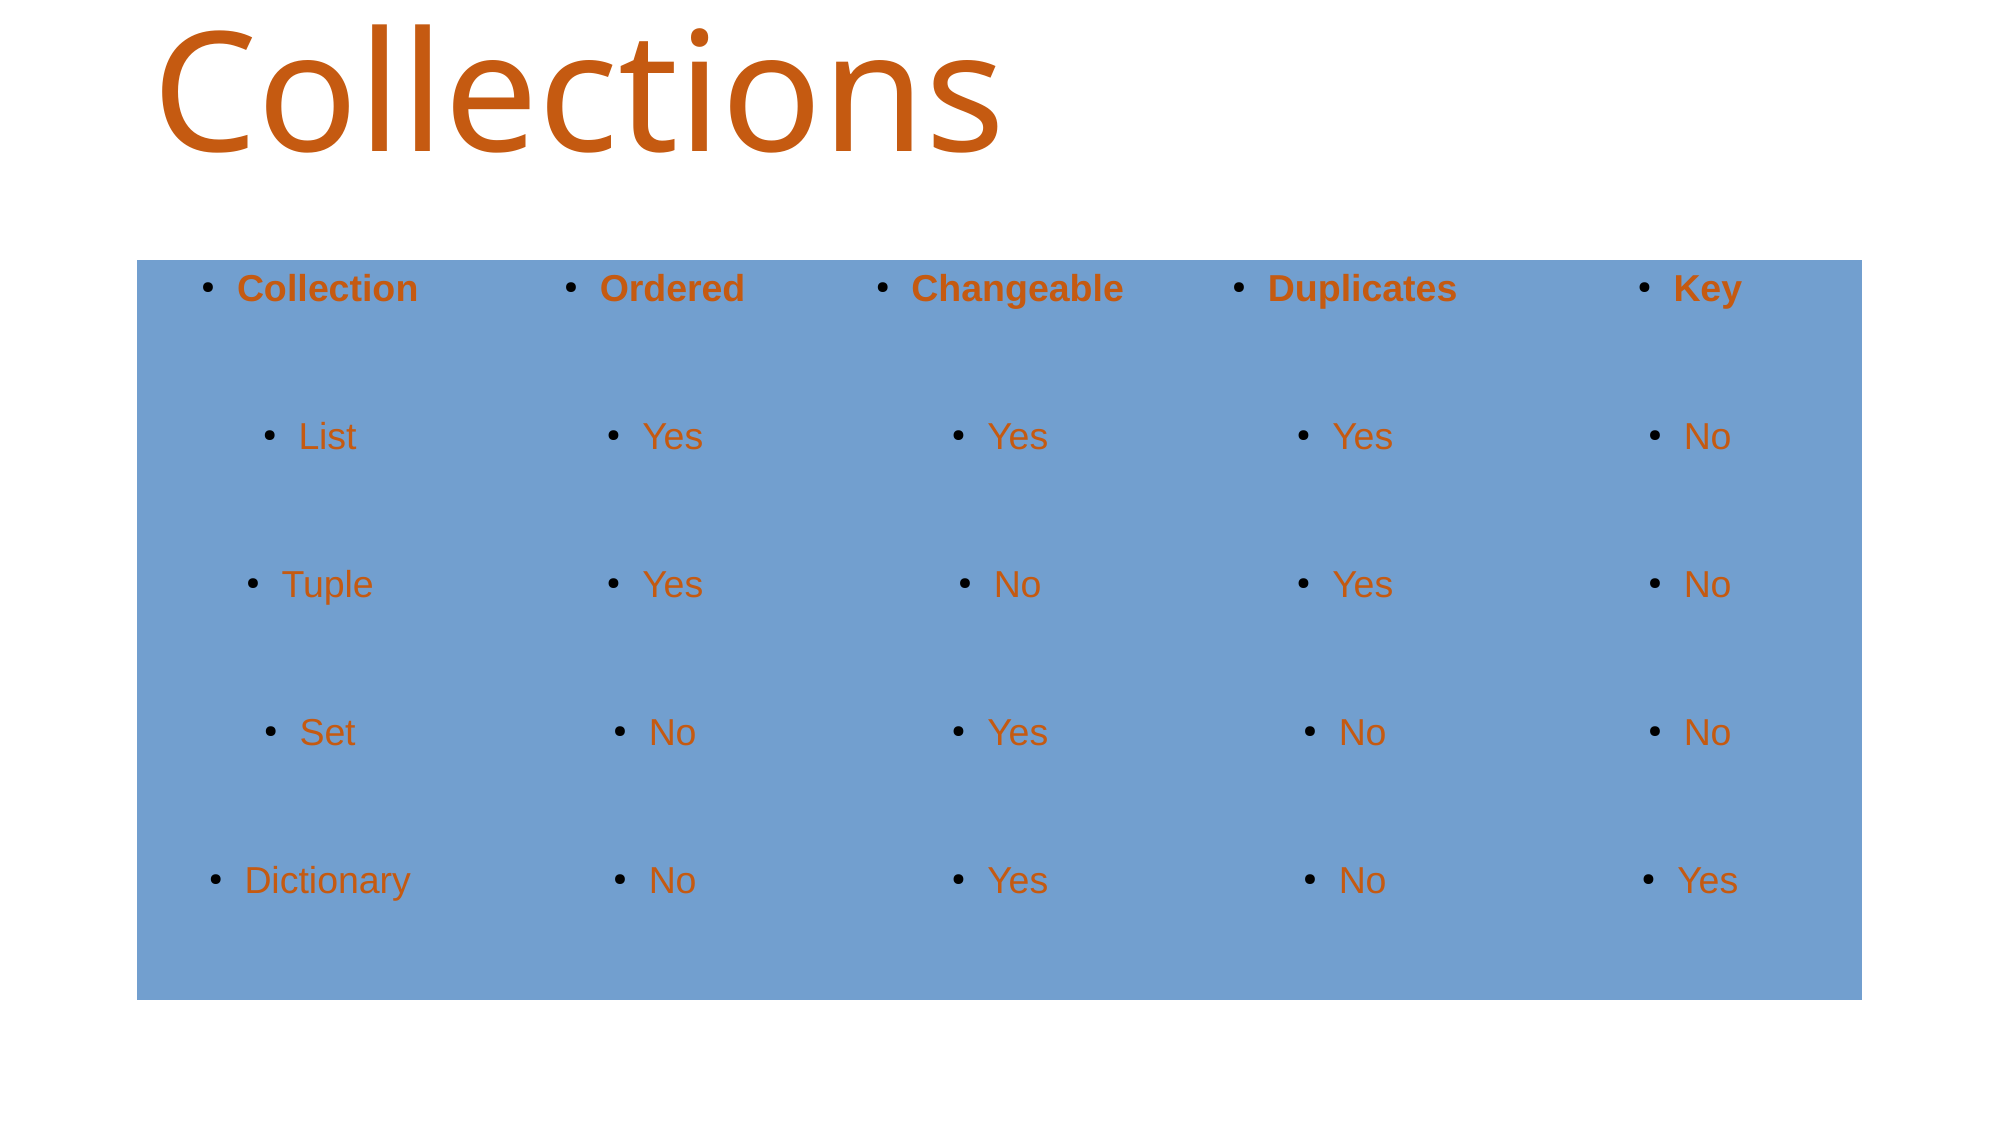

# Collections
| Collection | Ordered | Changeable | Duplicates | Key |
| --- | --- | --- | --- | --- |
| List | Yes | Yes | Yes | No |
| Tuple | Yes | No | Yes | No |
| Set | No | Yes | No | No |
| Dictionary | No | Yes | No | Yes |